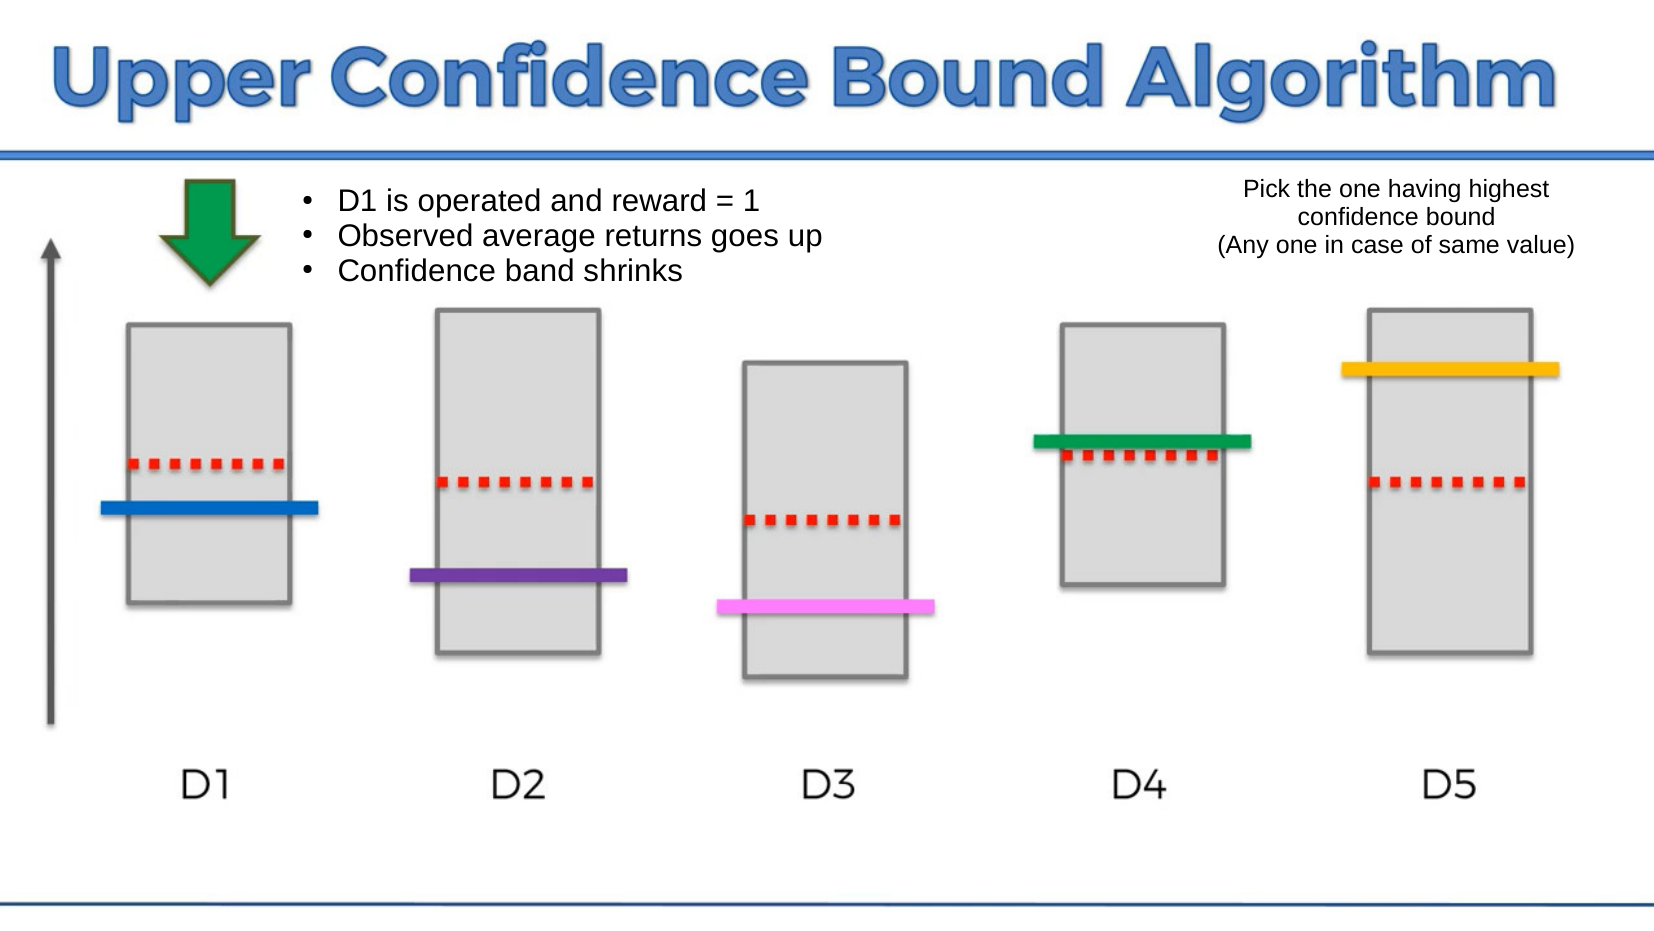

Pick the one having highest confidence bound
(Any one in case of same value)
D1 is operated and reward = 1
Observed average returns goes up
Confidence band shrinks